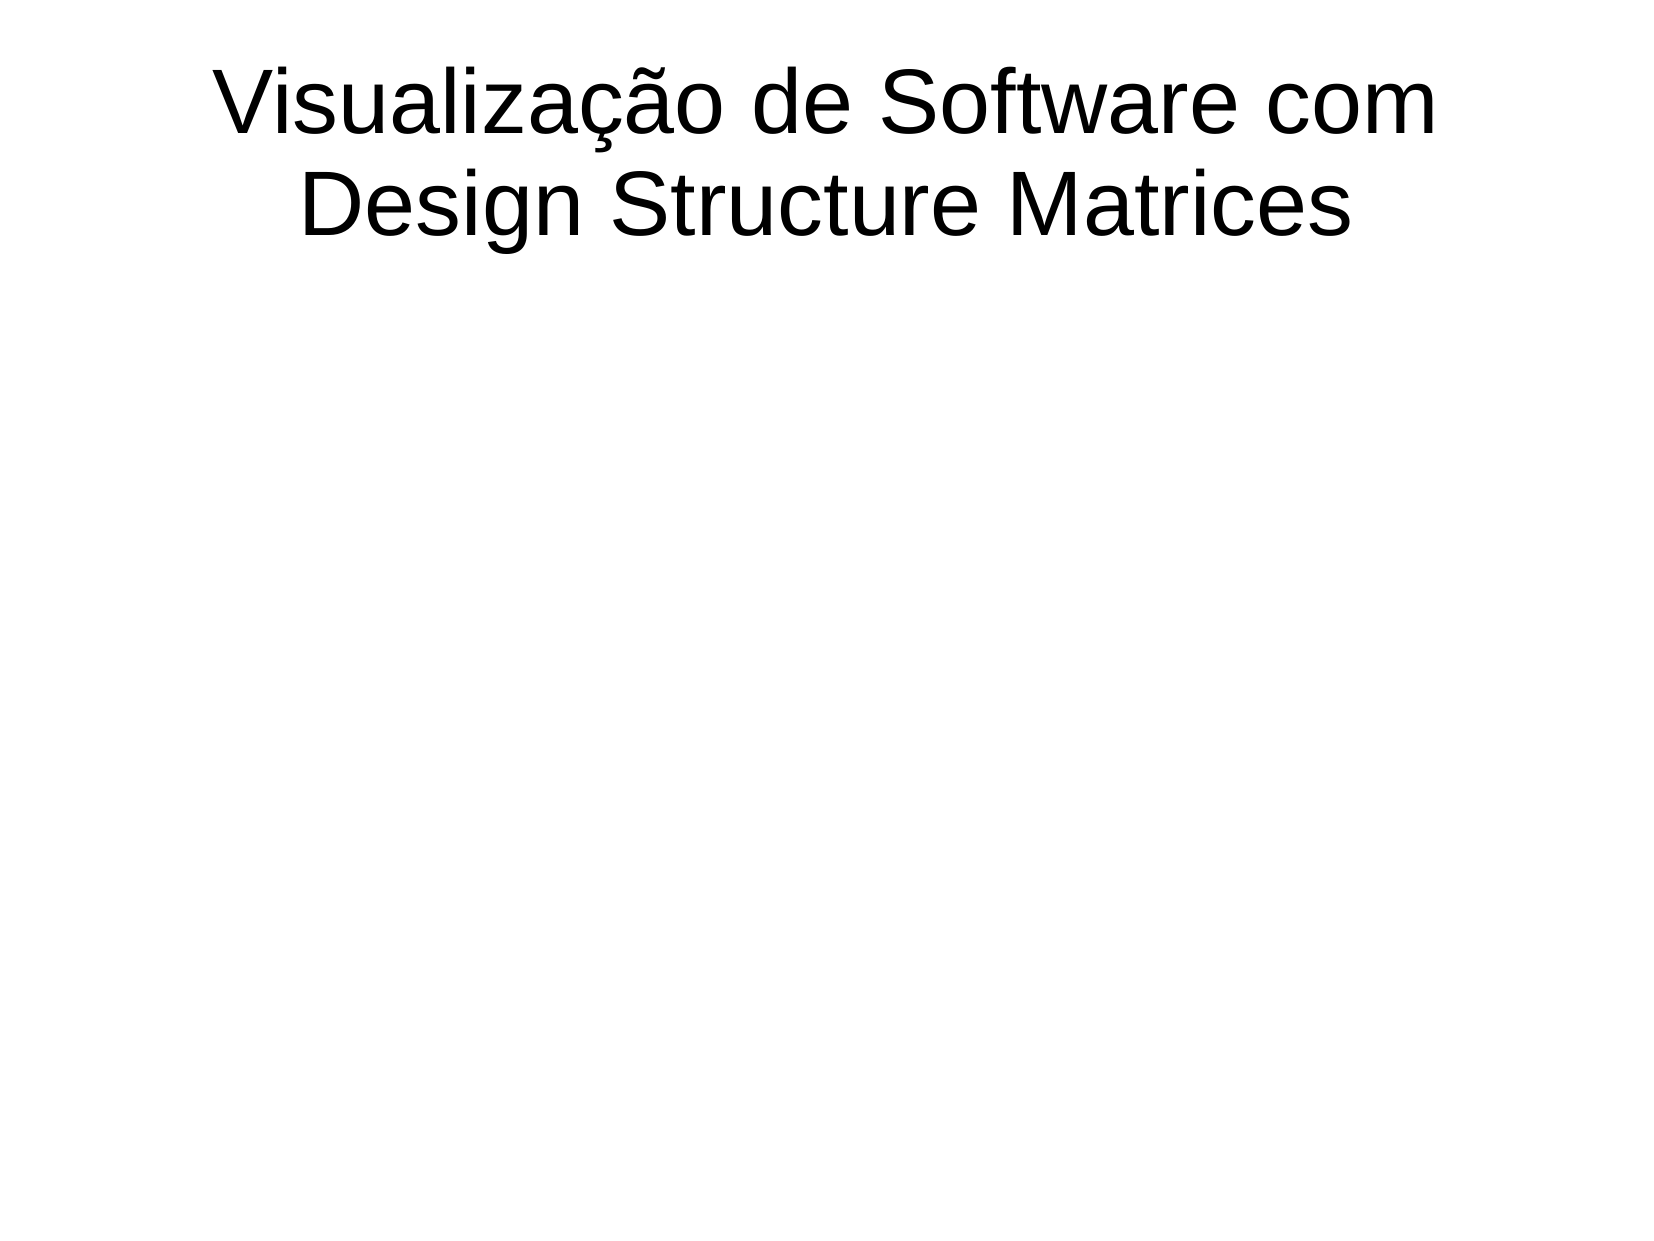

# Visualização de Software com Design Structure Matrices